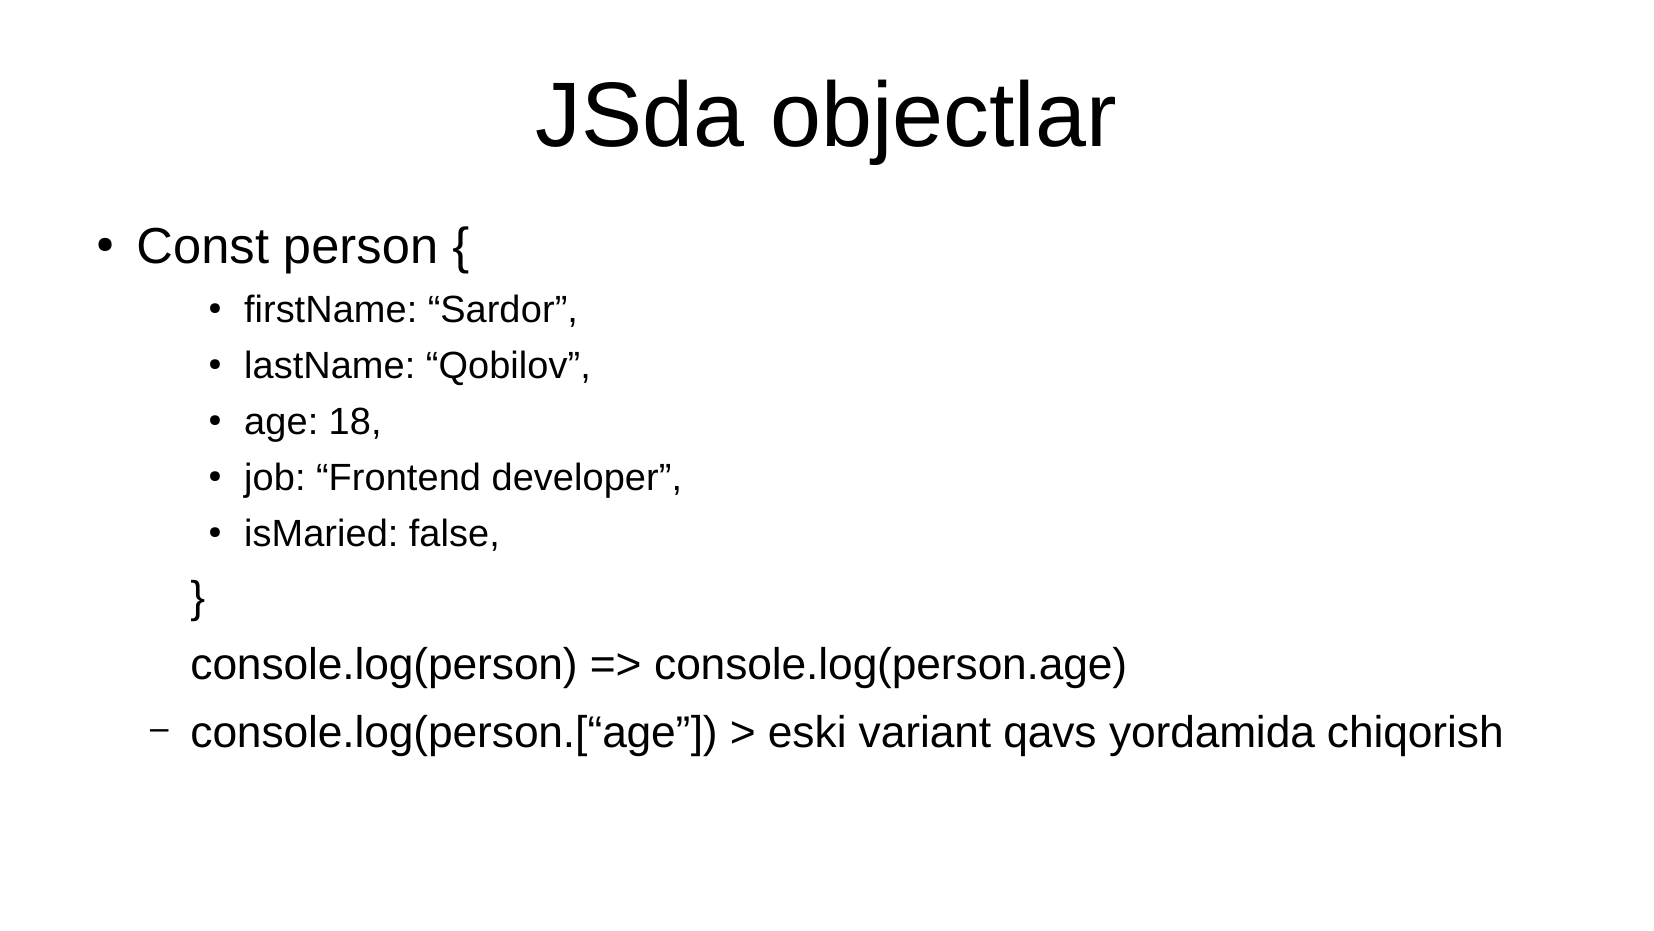

# JSda objectlar
Const person {
firstName: “Sardor”,
lastName: “Qobilov”,
age: 18,
job: “Frontend developer”,
isMaried: false,
}
console.log(person) => console.log(person.age)
console.log(person.[“age”]) > eski variant qavs yordamida chiqorish